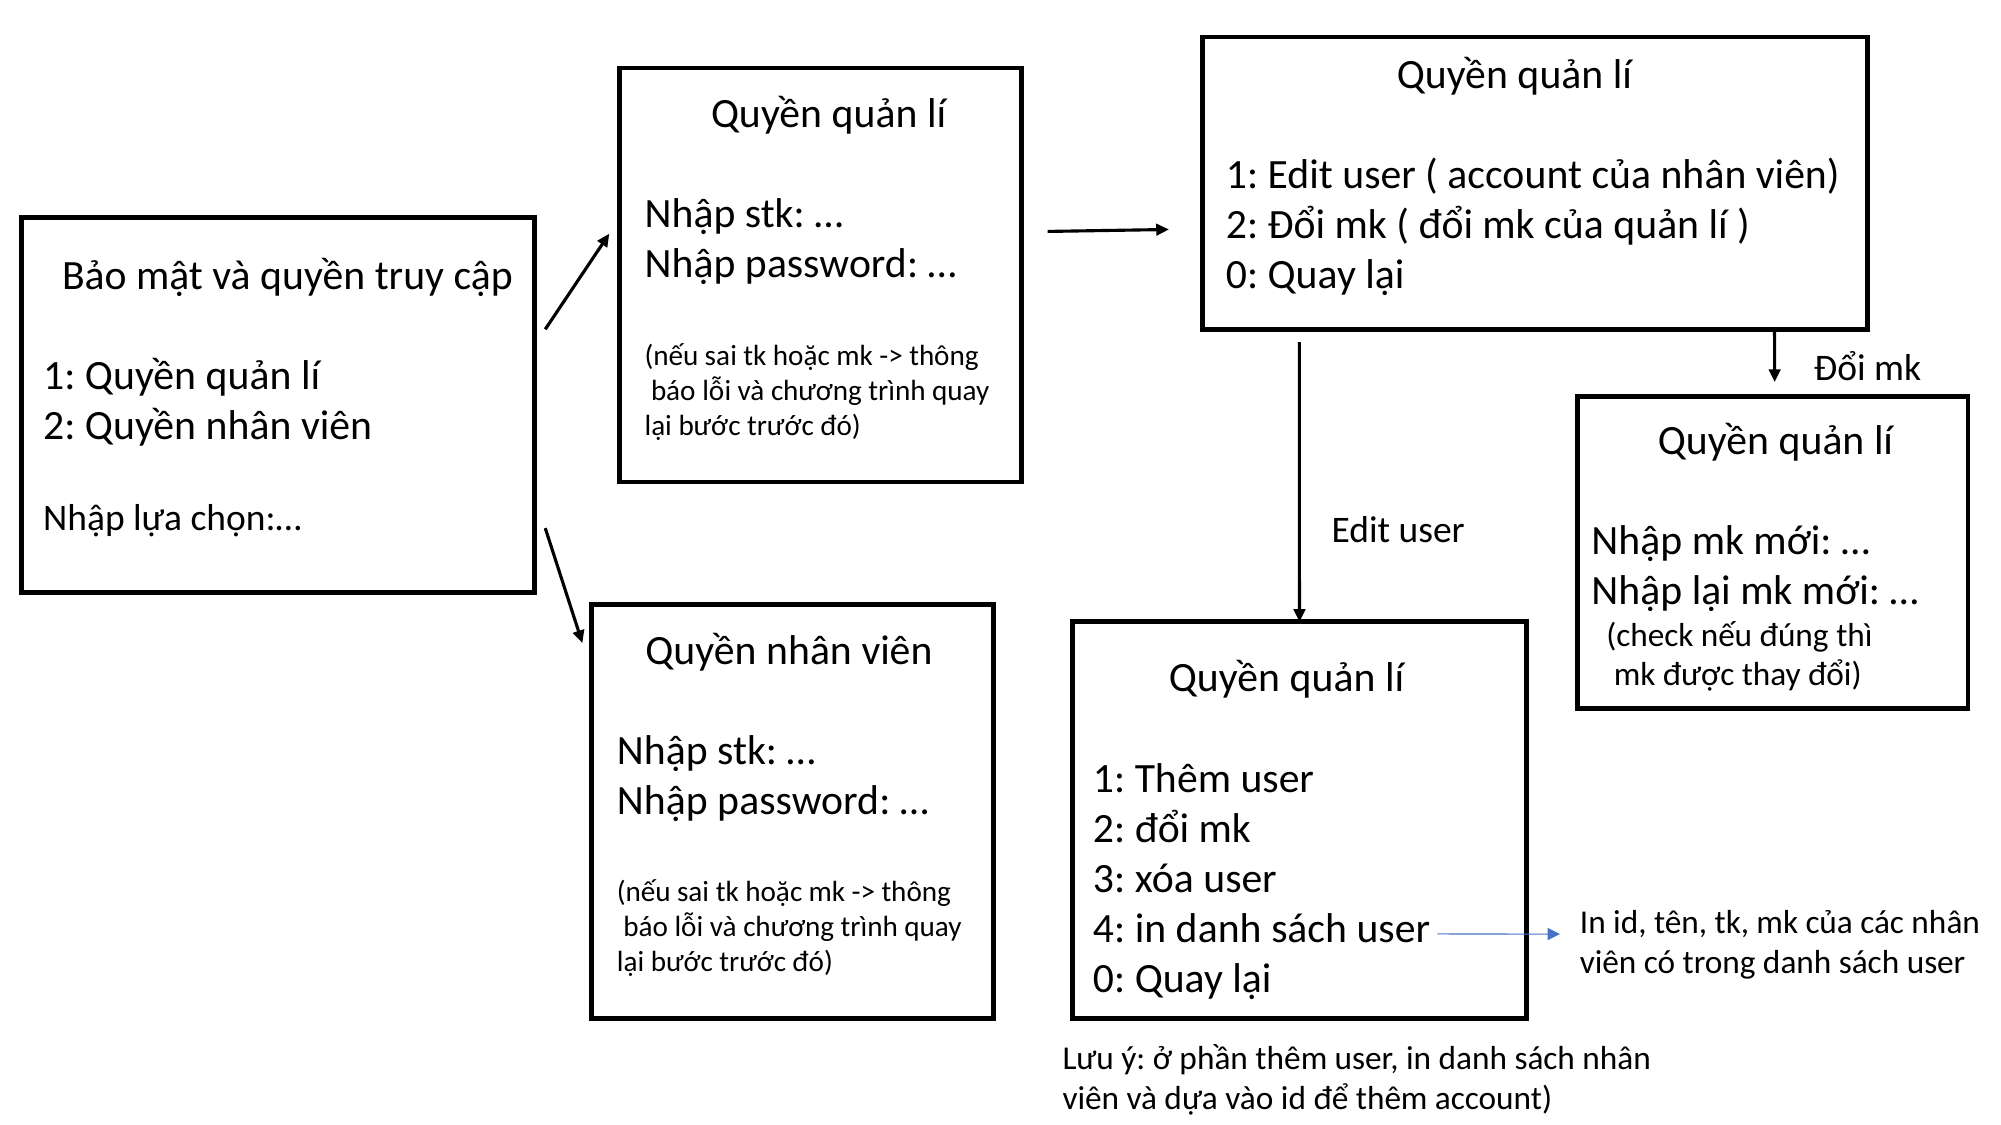

Quyền quản lí
1: Edit user ( account của nhân viên)
2: Đổi mk ( đổi mk của quản lí )
0: Quay lại
 Quyền quản lí
Nhập stk: …
Nhập password: …
(nếu sai tk hoặc mk -> thông
 báo lỗi và chương trình quay
lại bước trước đó)
 Bảo mật và quyền truy cập
1: Quyền quản lí
2: Quyền nhân viên
Nhập lựa chọn:…
 Đổi mk
 Quyền quản lí
Nhập mk mới: …
Nhập lại mk mới: …
 (check nếu đúng thì
 mk được thay đổi)
Edit user
 Quyền nhân viên
Nhập stk: …
Nhập password: …
(nếu sai tk hoặc mk -> thông
 báo lỗi và chương trình quay
lại bước trước đó)
 Quyền quản lí
1: Thêm user
2: đổi mk
3: xóa user
4: in danh sách user
0: Quay lại
In id, tên, tk, mk của các nhân
viên có trong danh sách user
Lưu ý: ở phần thêm user, in danh sách nhân
viên và dựa vào id để thêm account)